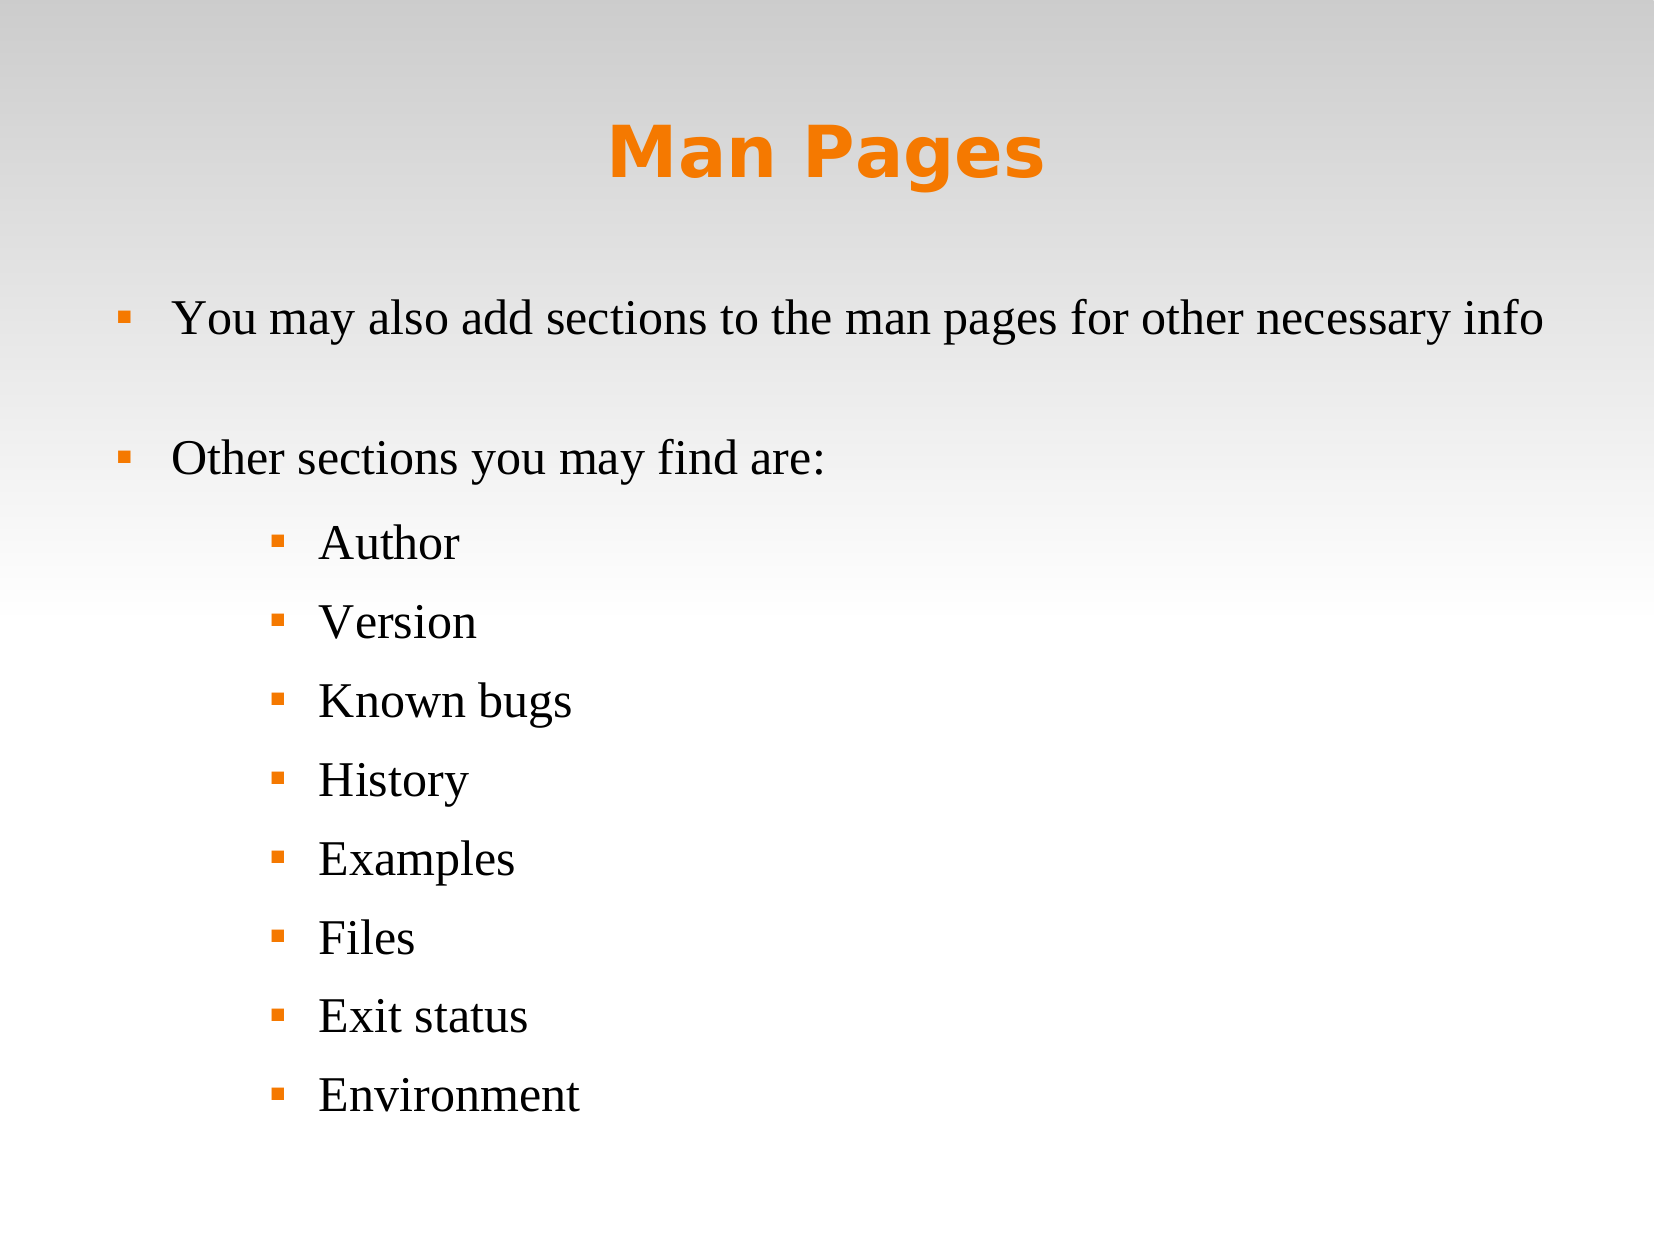

# Man Pages
You may also add sections to the man pages for other necessary info
Other sections you may find are:
Author
Version
Known bugs
History
Examples
Files
Exit status
Environment